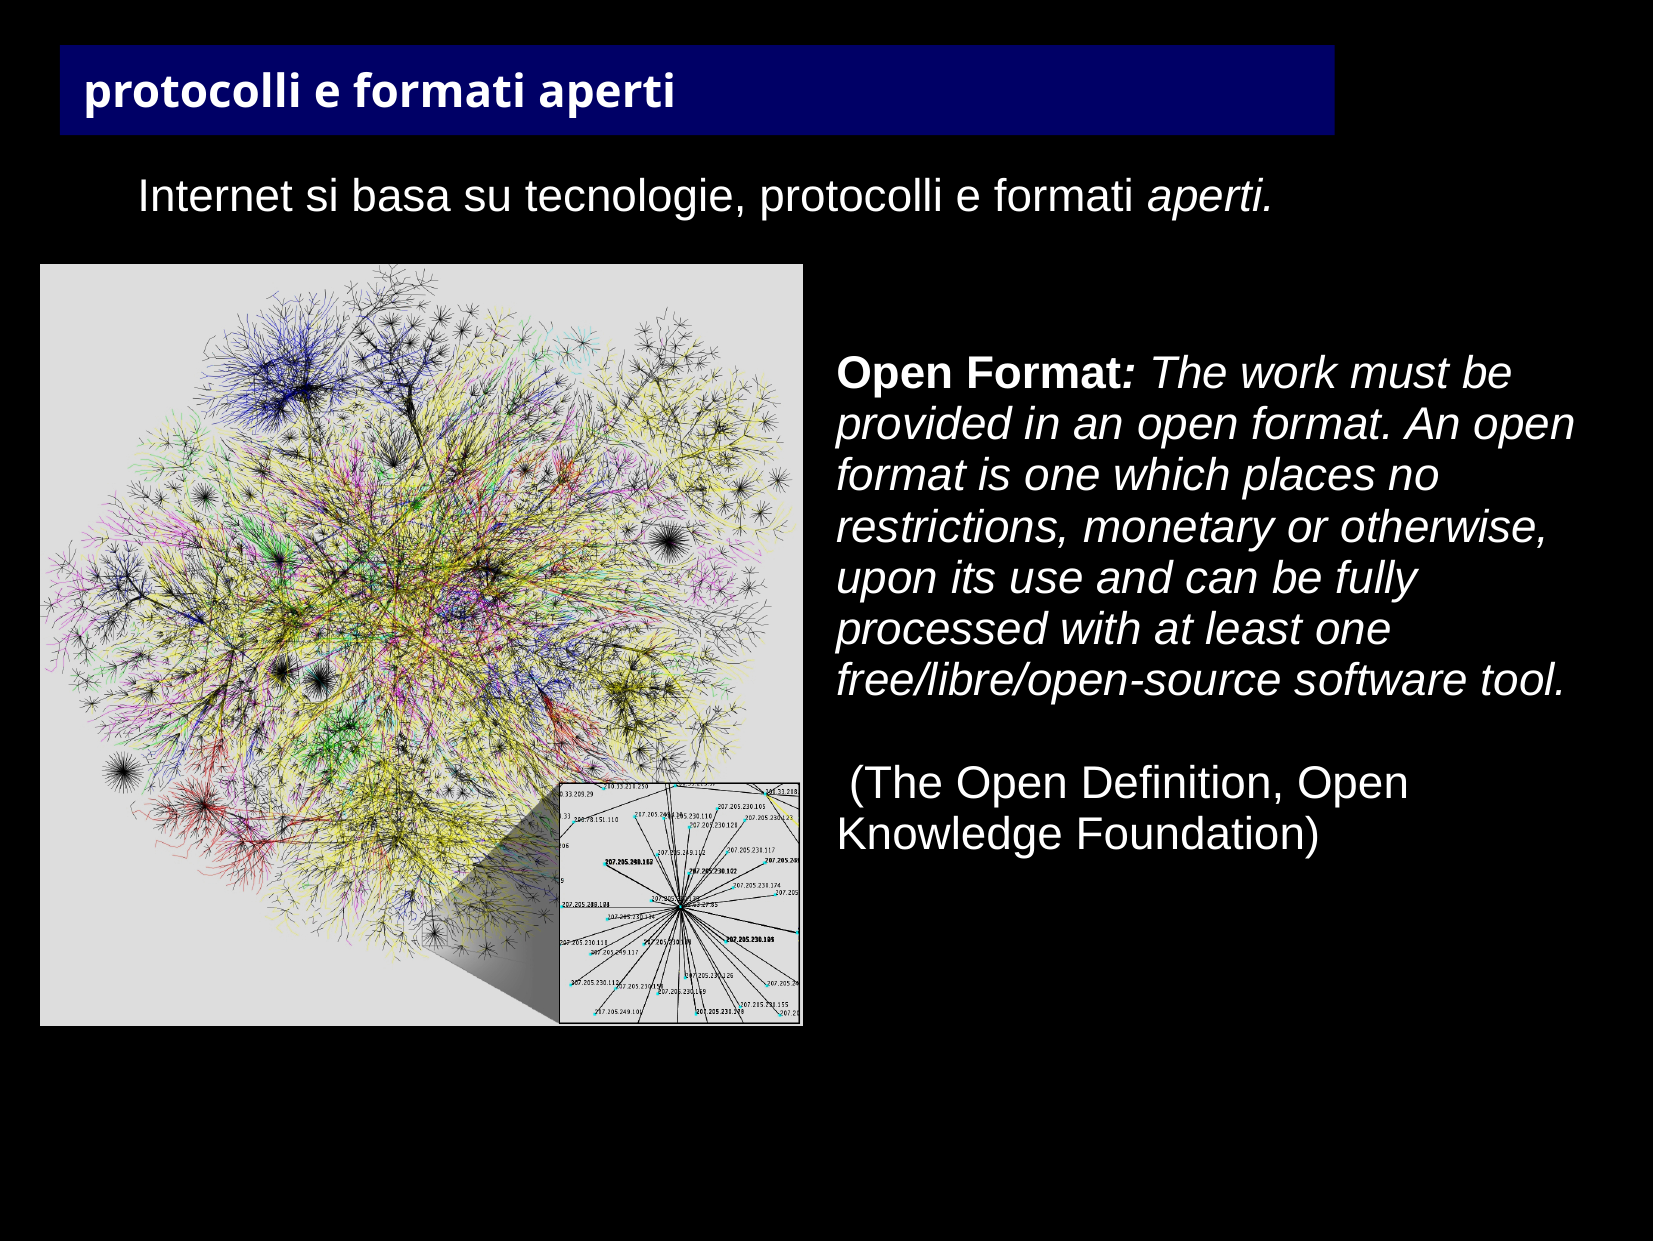

# protocolli e formati aperti
Internet si basa su tecnologie, protocolli e formati aperti.
Open Format: The work must be provided in an open format. An open format is one which places no restrictions, monetary or otherwise, upon its use and can be fully processed with at least one free/libre/open-source software tool.
 (The Open Definition, Open Knowledge Foundation)